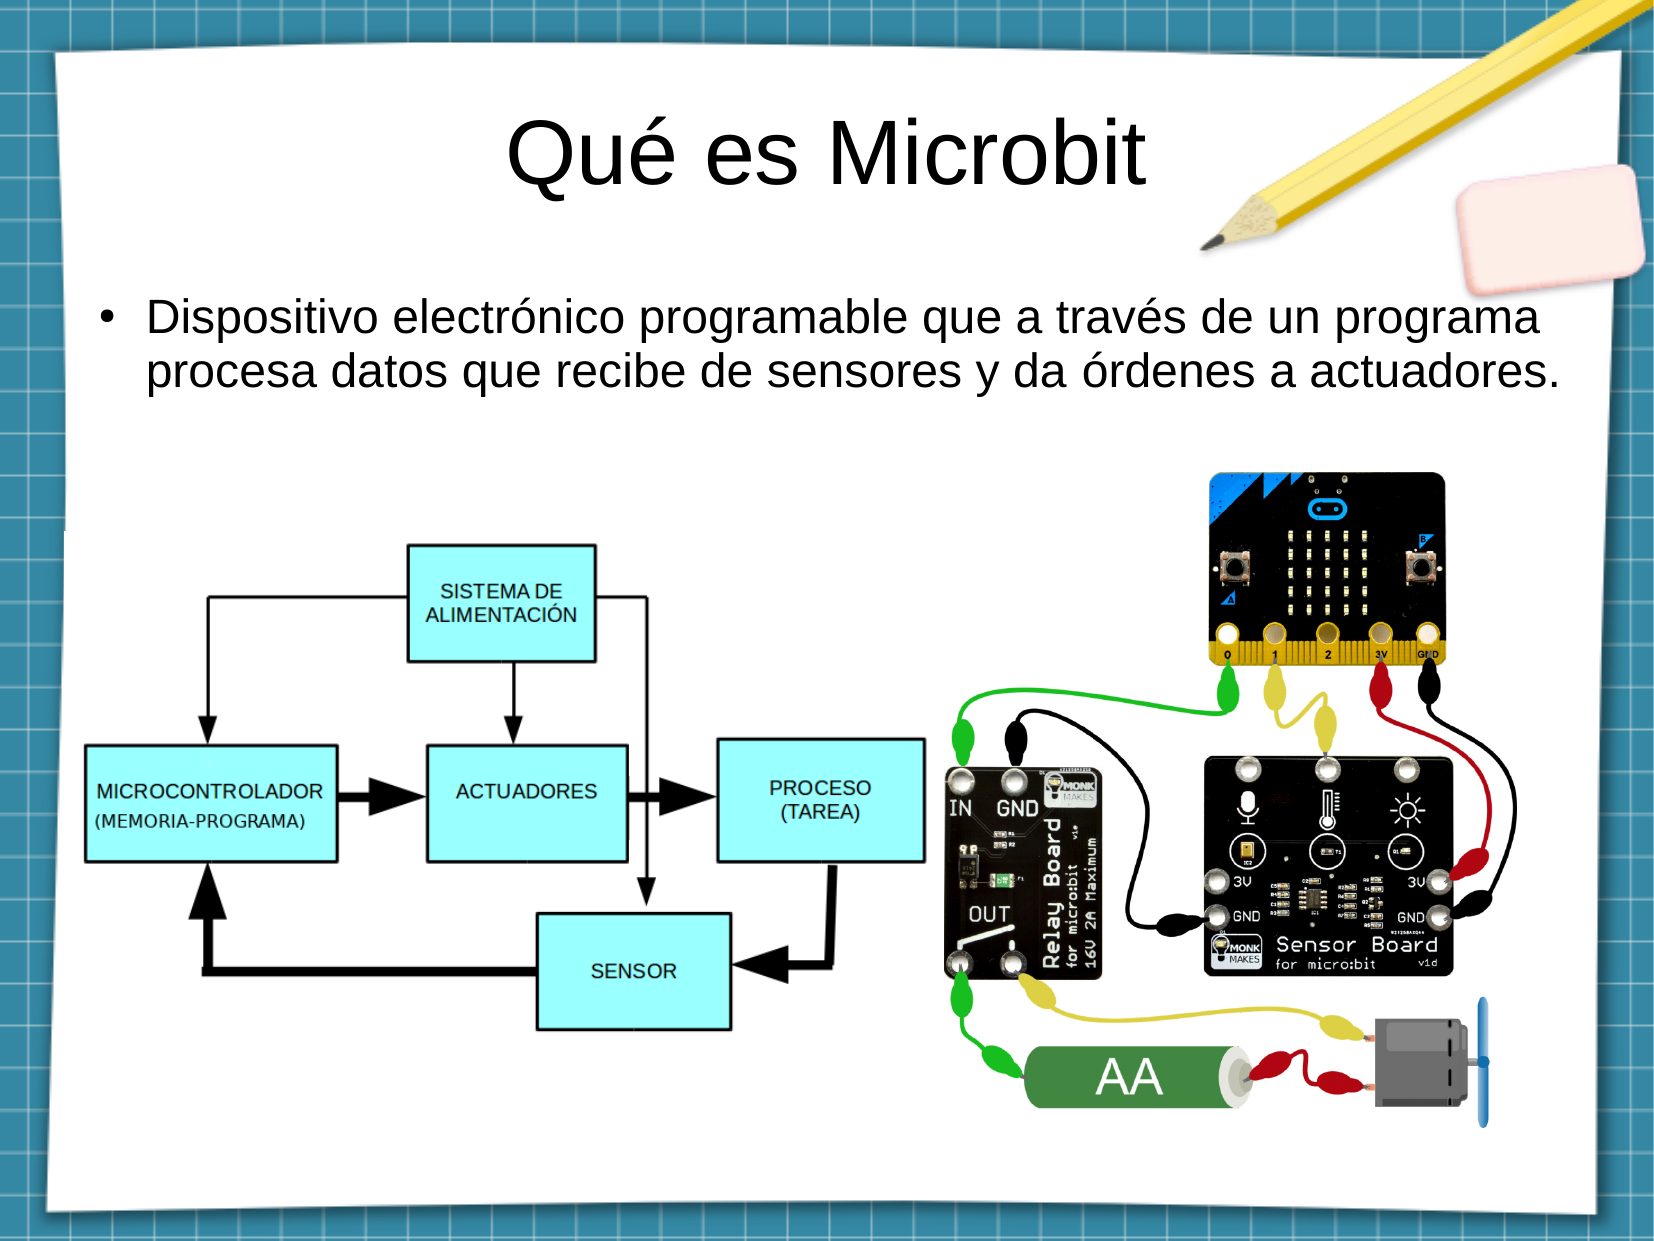

# Qué es Microbit
Dispositivo electrónico programable que a través de un programa procesa datos que recibe de sensores y da órdenes a actuadores.